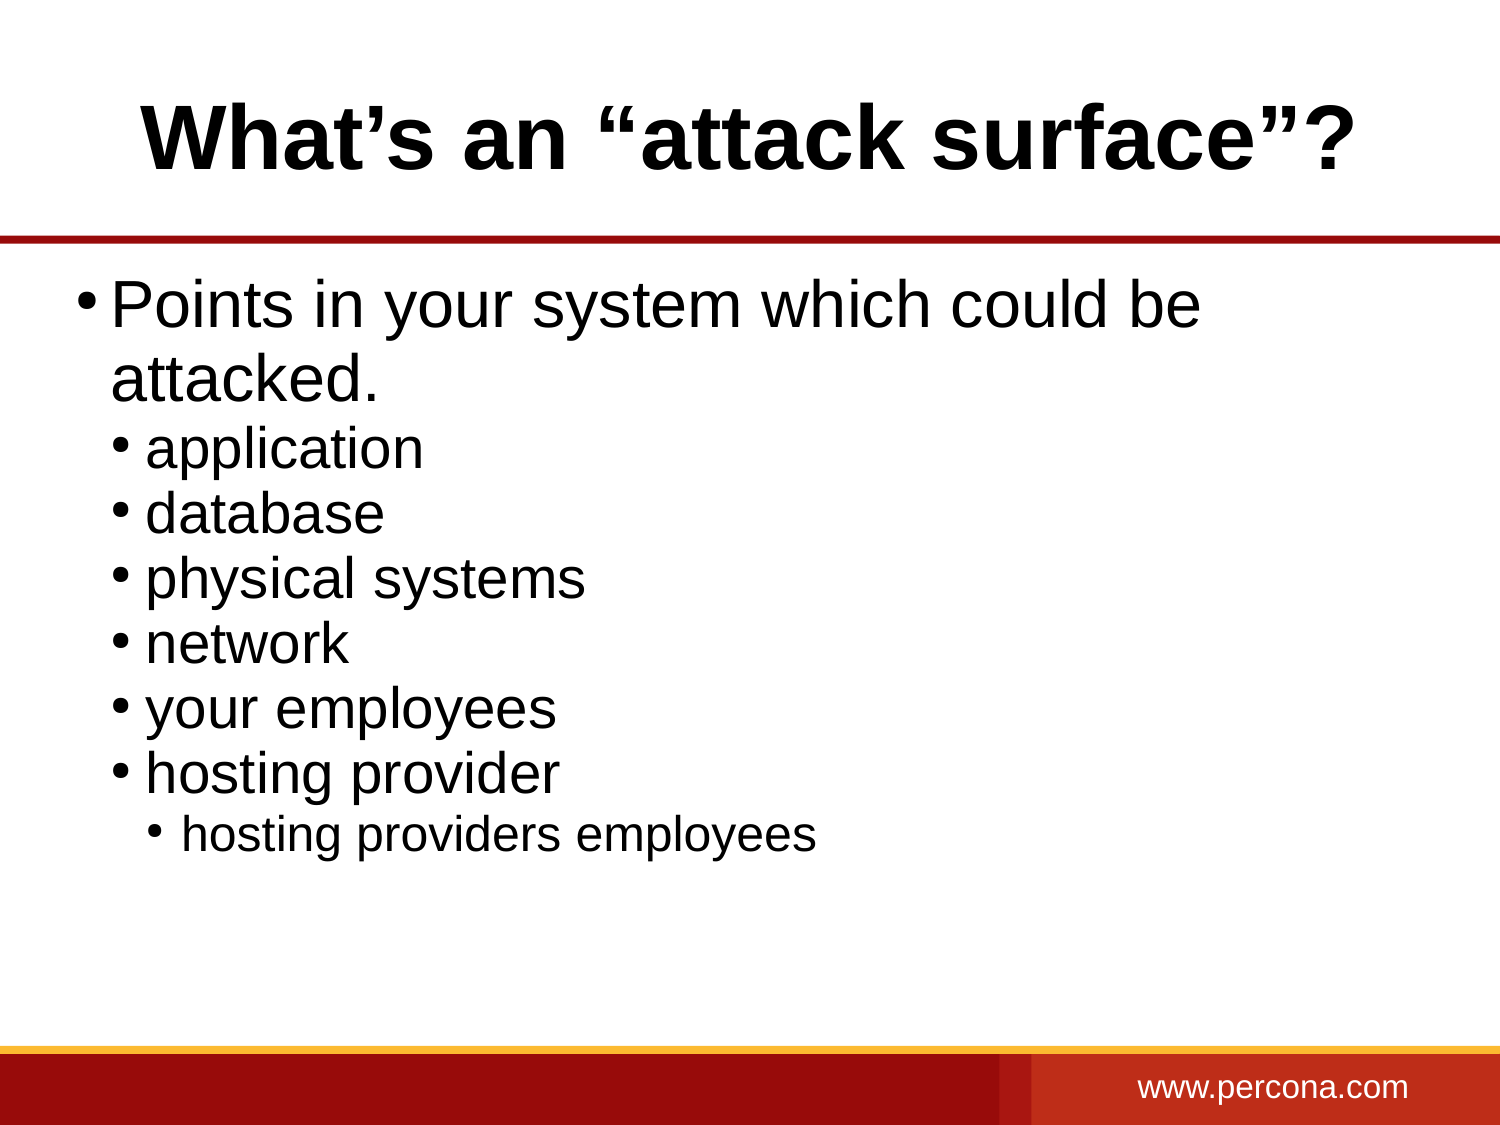

What’s an “attack surface”?
Points in your system which could be attacked.
application
database
physical systems
network
your employees
hosting provider
hosting providers employees